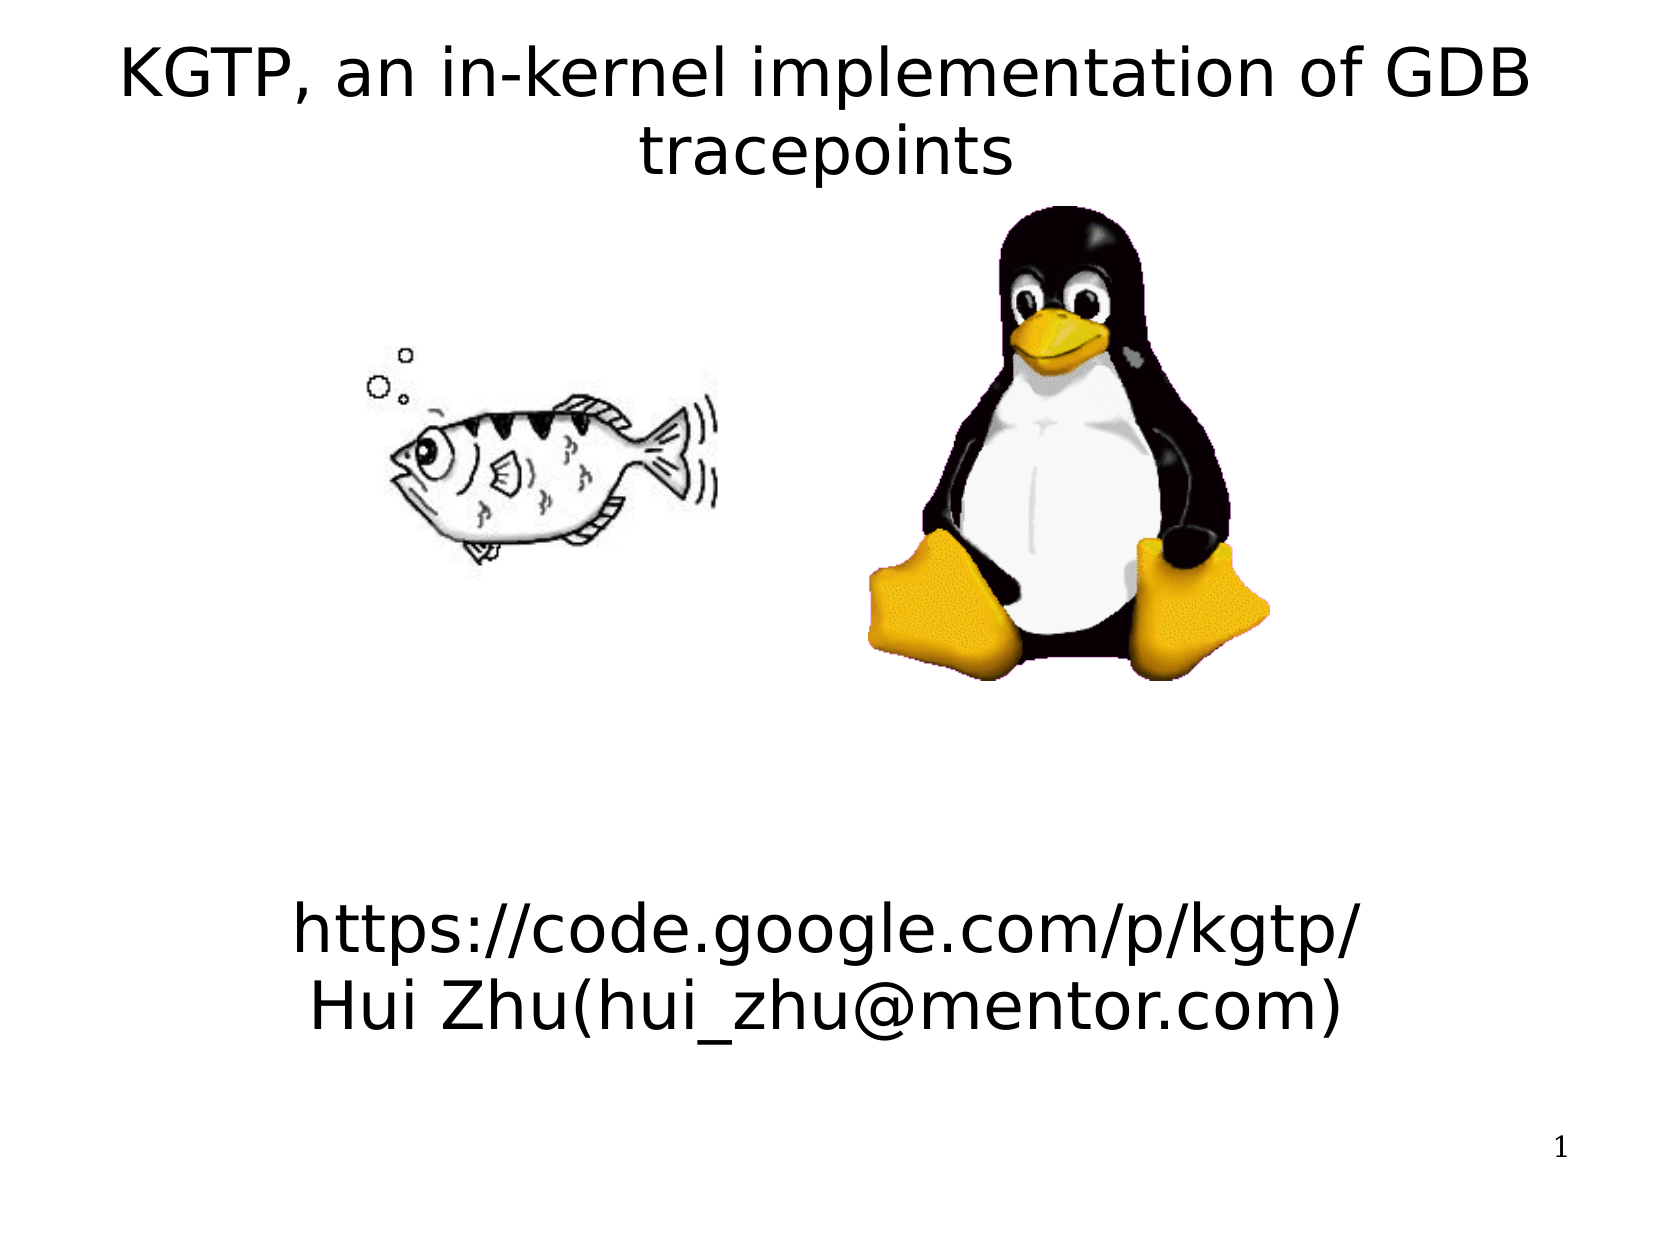

# KGTP, an in-kernel implementation of GDB tracepoints
https://code.google.com/p/kgtp/
Hui Zhu(hui_zhu@mentor.com)
1